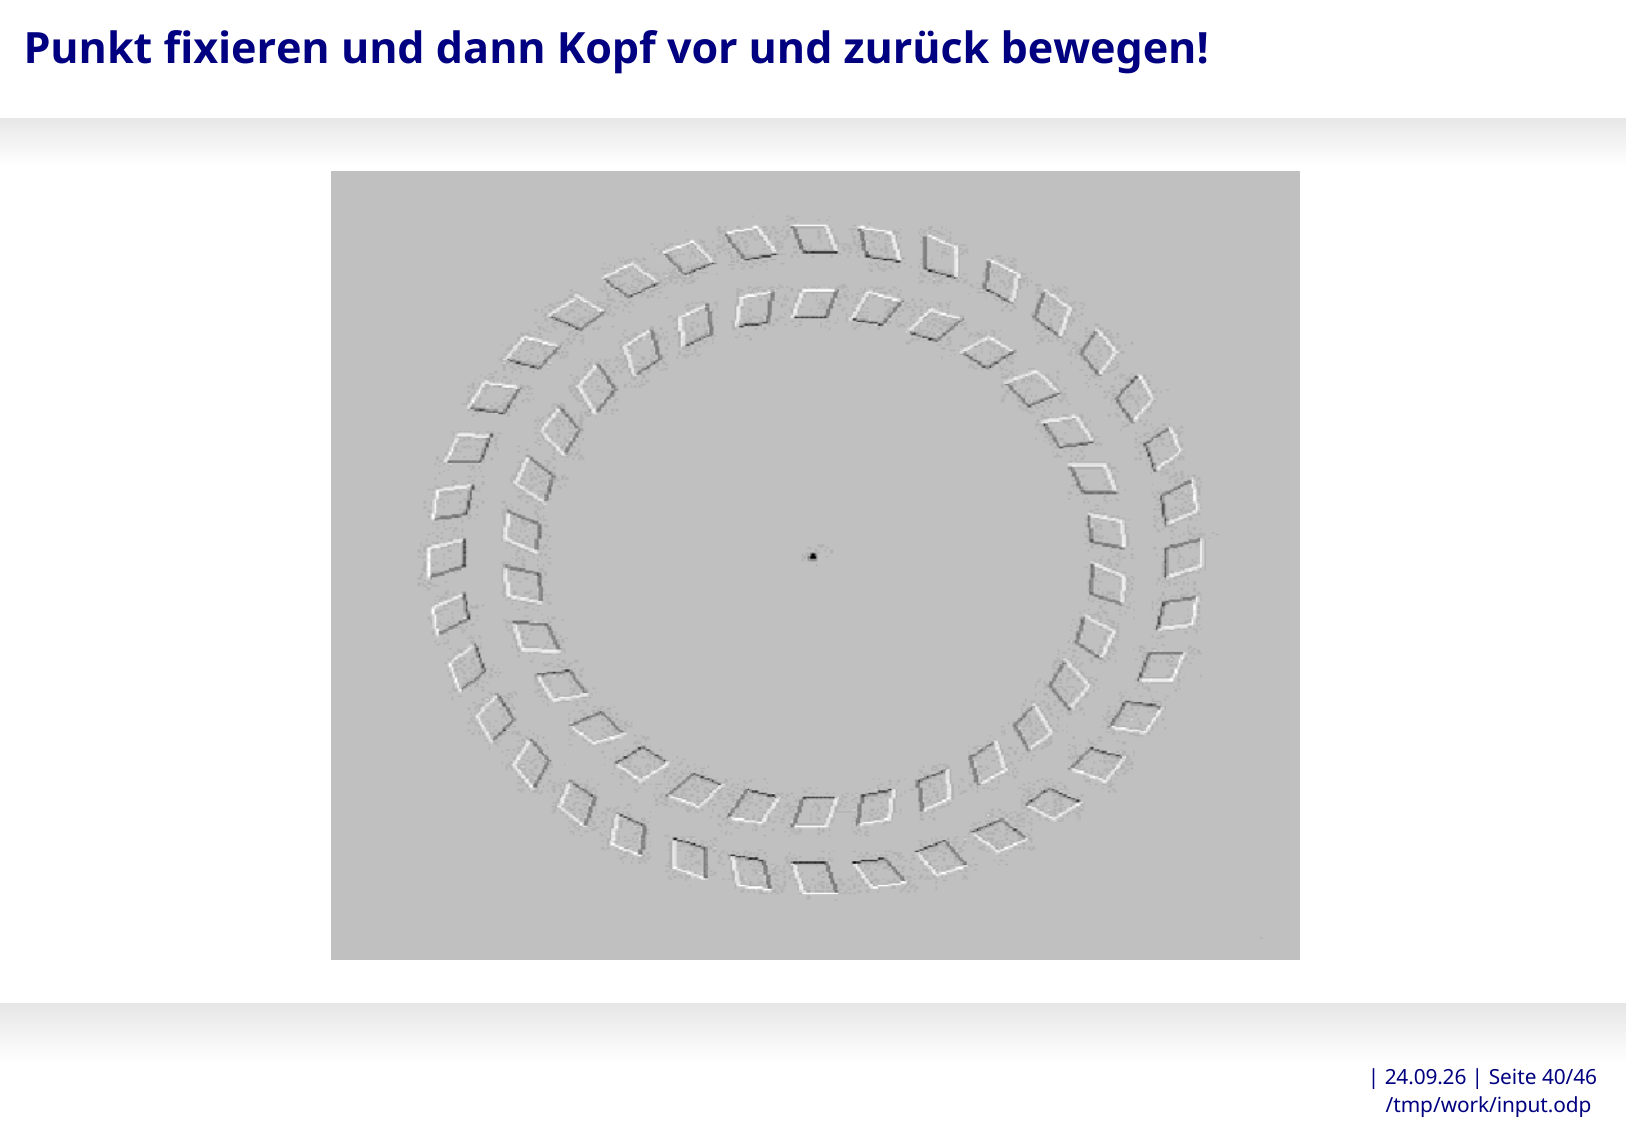

# Punkt fixieren und dann Kopf vor und zurück bewegen!